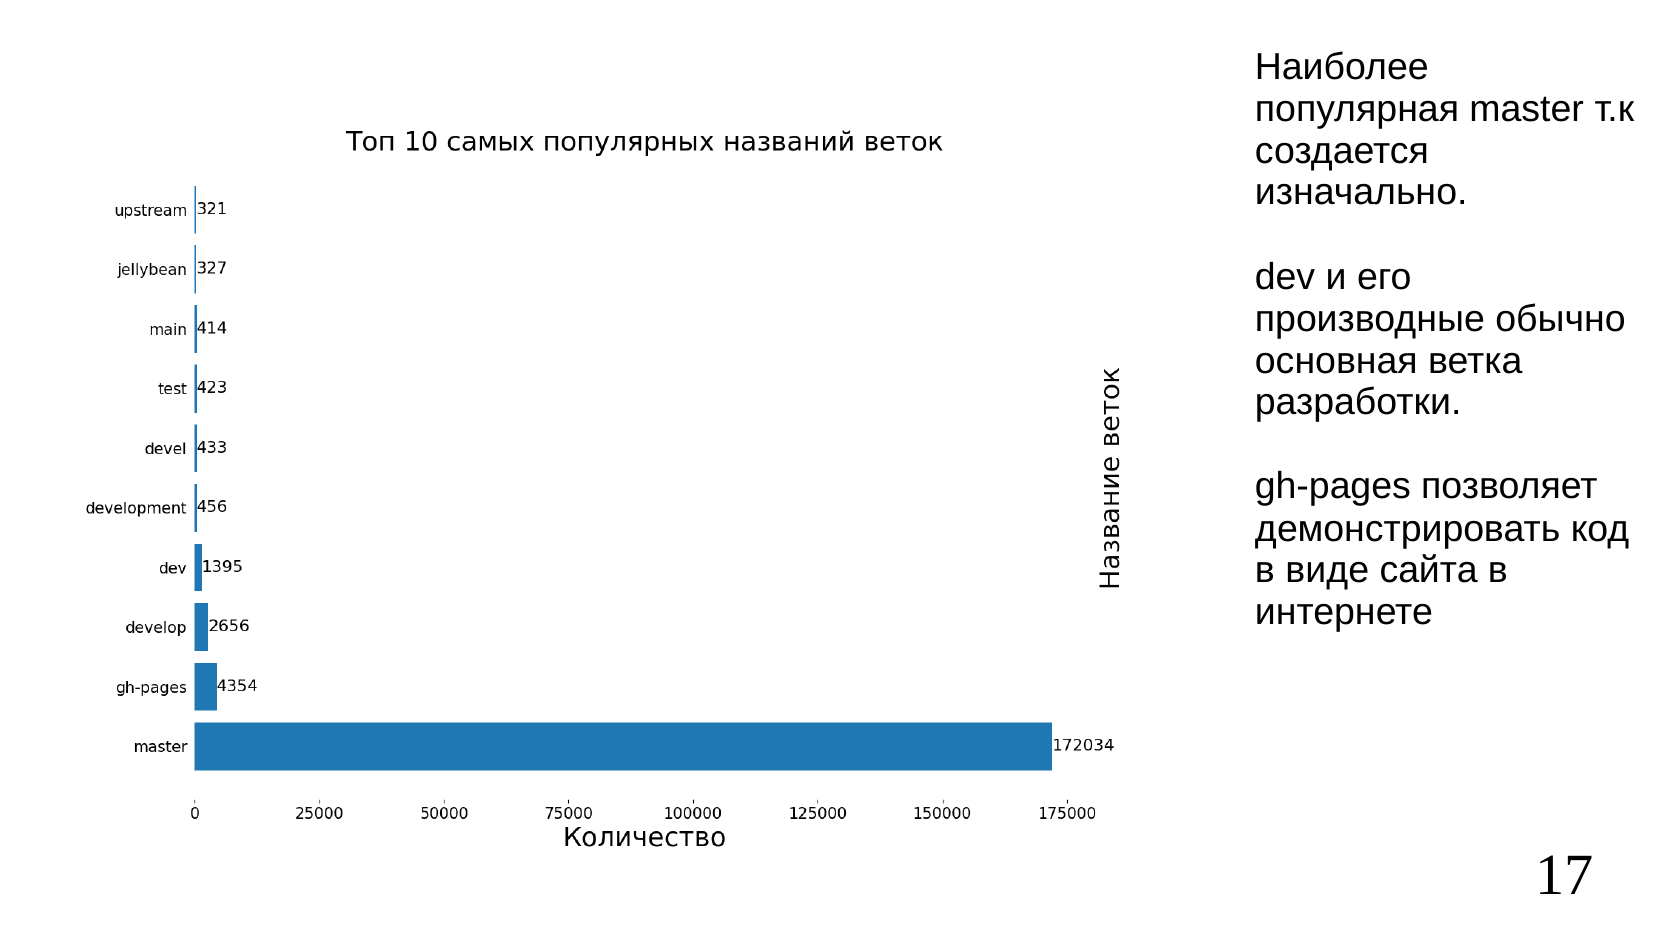

Наиболее популярная master т.к создается изначально.
dev и его производные обычно основная ветка разработки.
gh-pages позволяет демонстрировать код в виде сайта в интернете